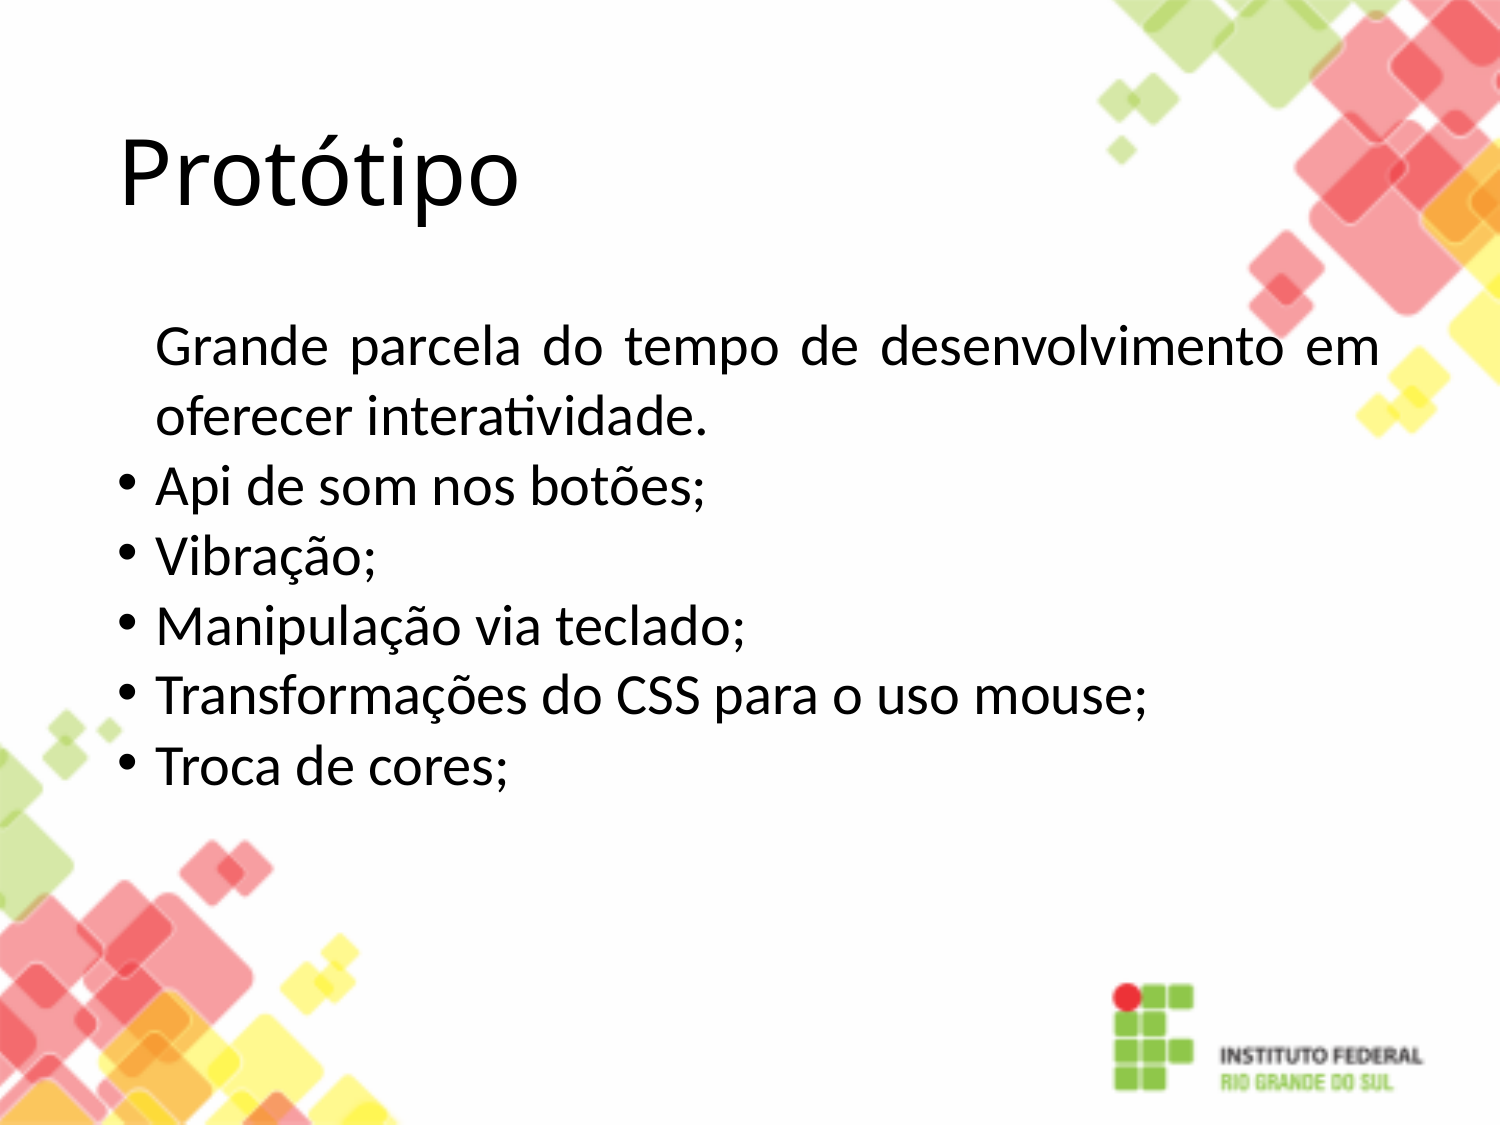

Protótipo
Grande parcela do tempo de desenvolvimento em oferecer interatividade.
Api de som nos botões;
Vibração;
Manipulação via teclado;
Transformações do CSS para o uso mouse;
Troca de cores;